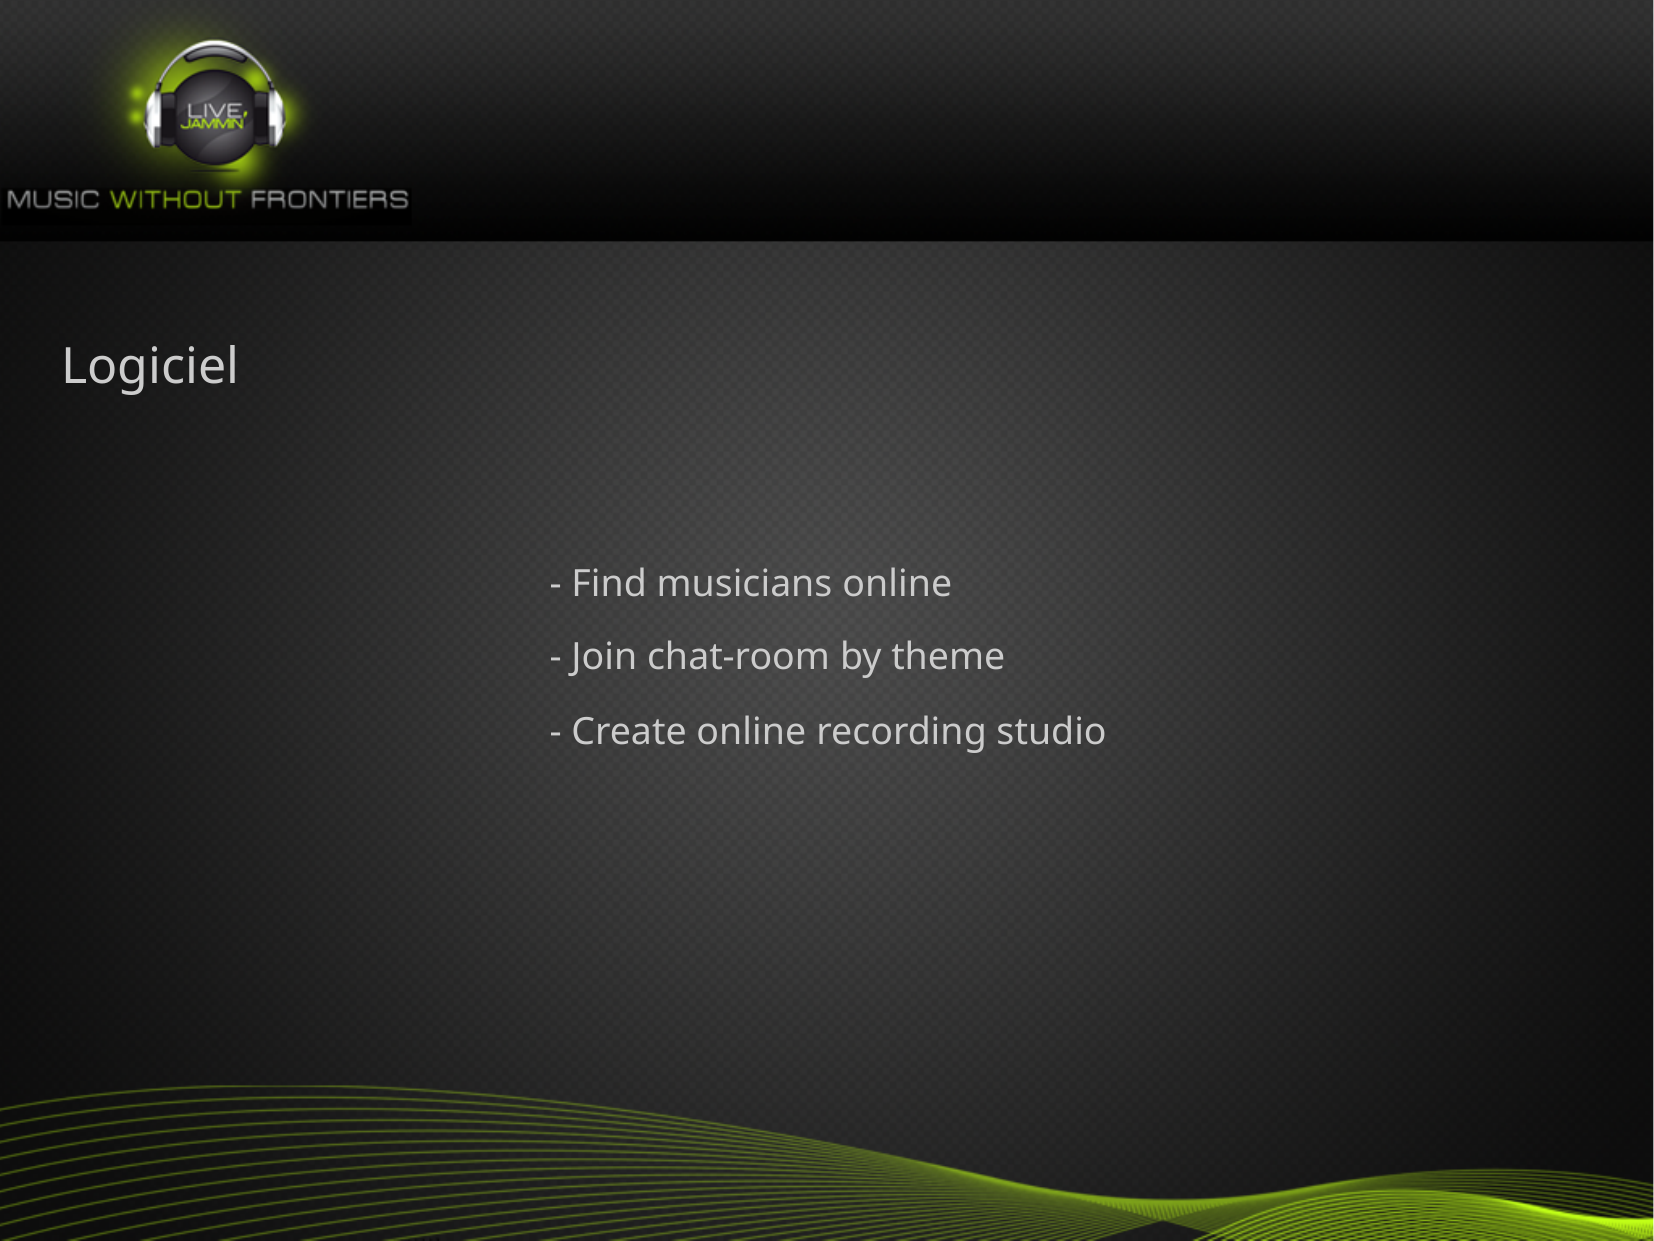

Logiciel
- Find musicians online
- Join chat-room by theme
- Create online recording studio